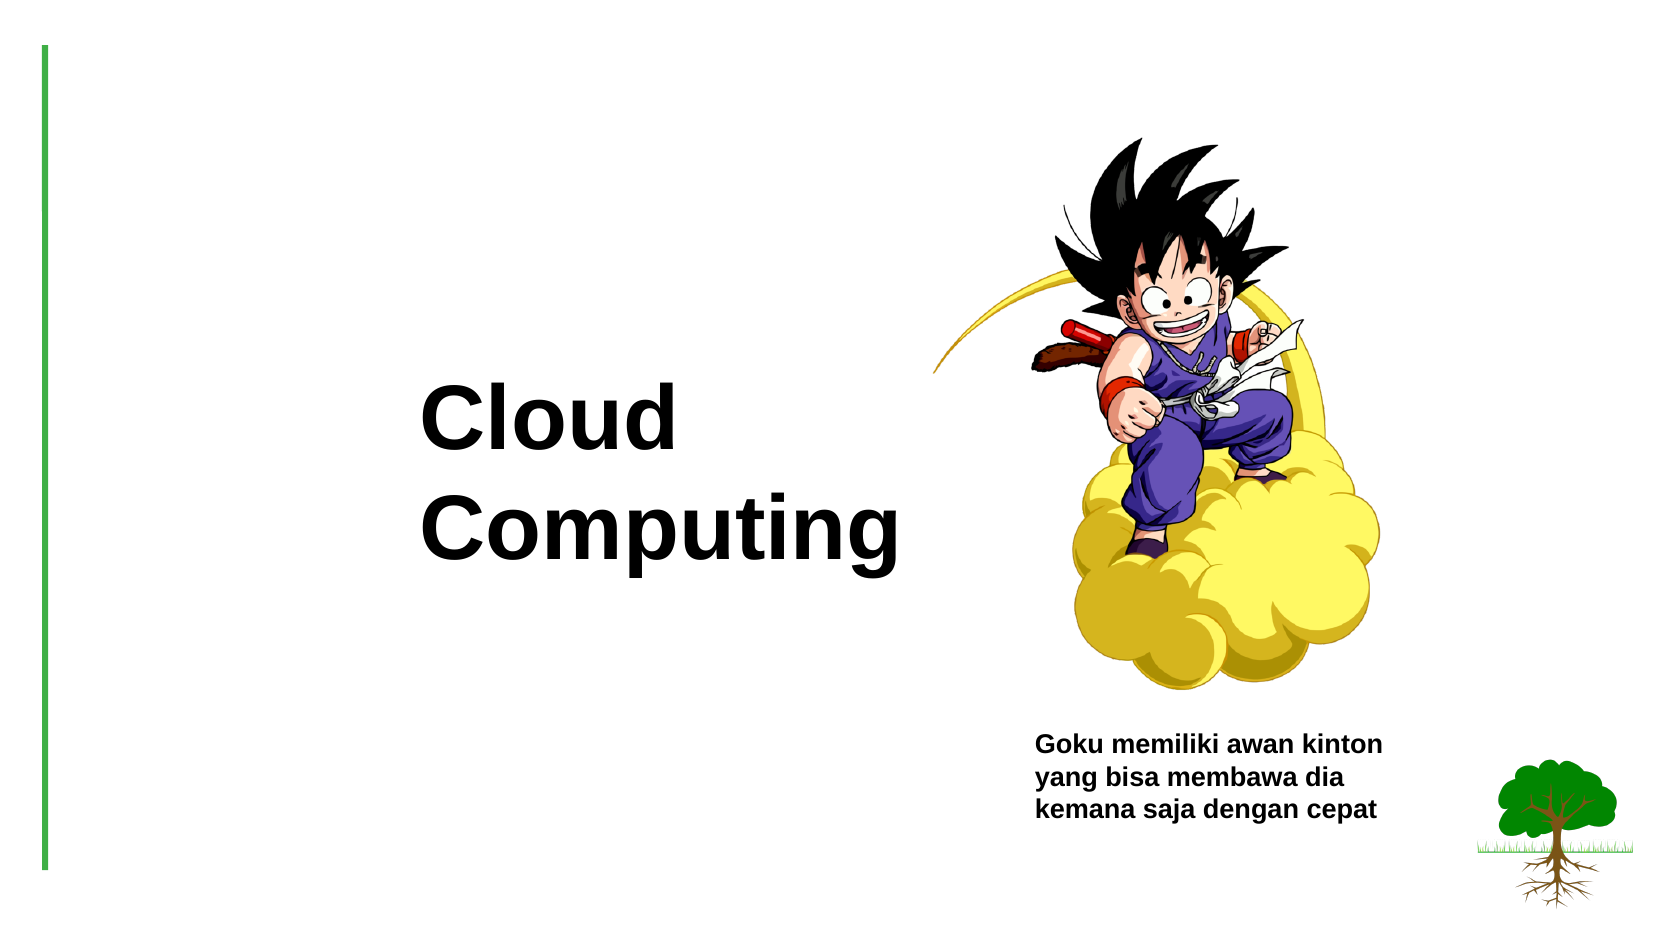

Cloud Computing
Goku memiliki awan kinton yang bisa membawa dia kemana saja dengan cepat